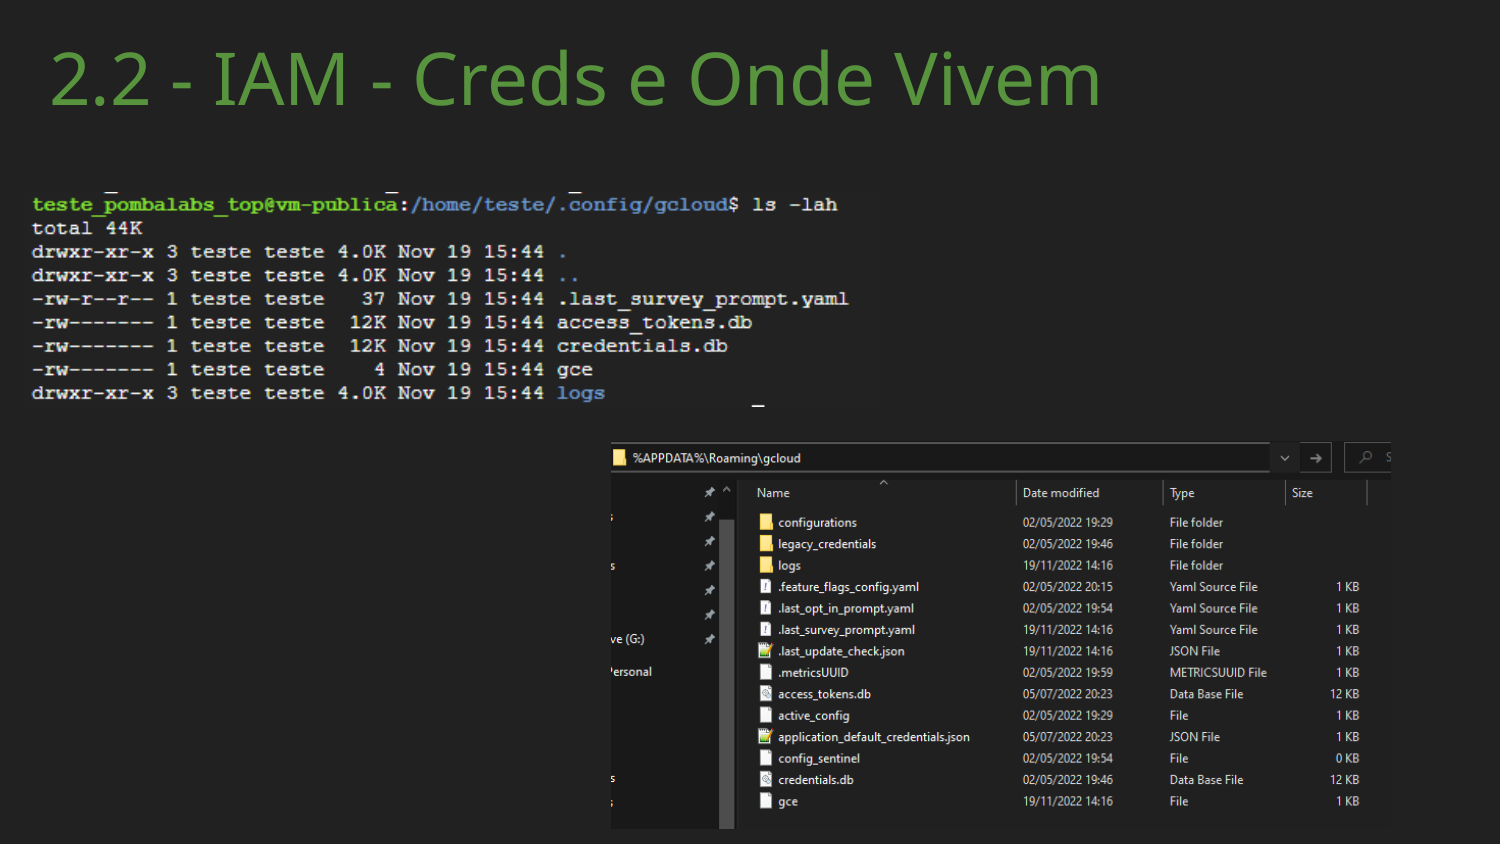

# 2.2 - IAM - Creds e Onde Vivem